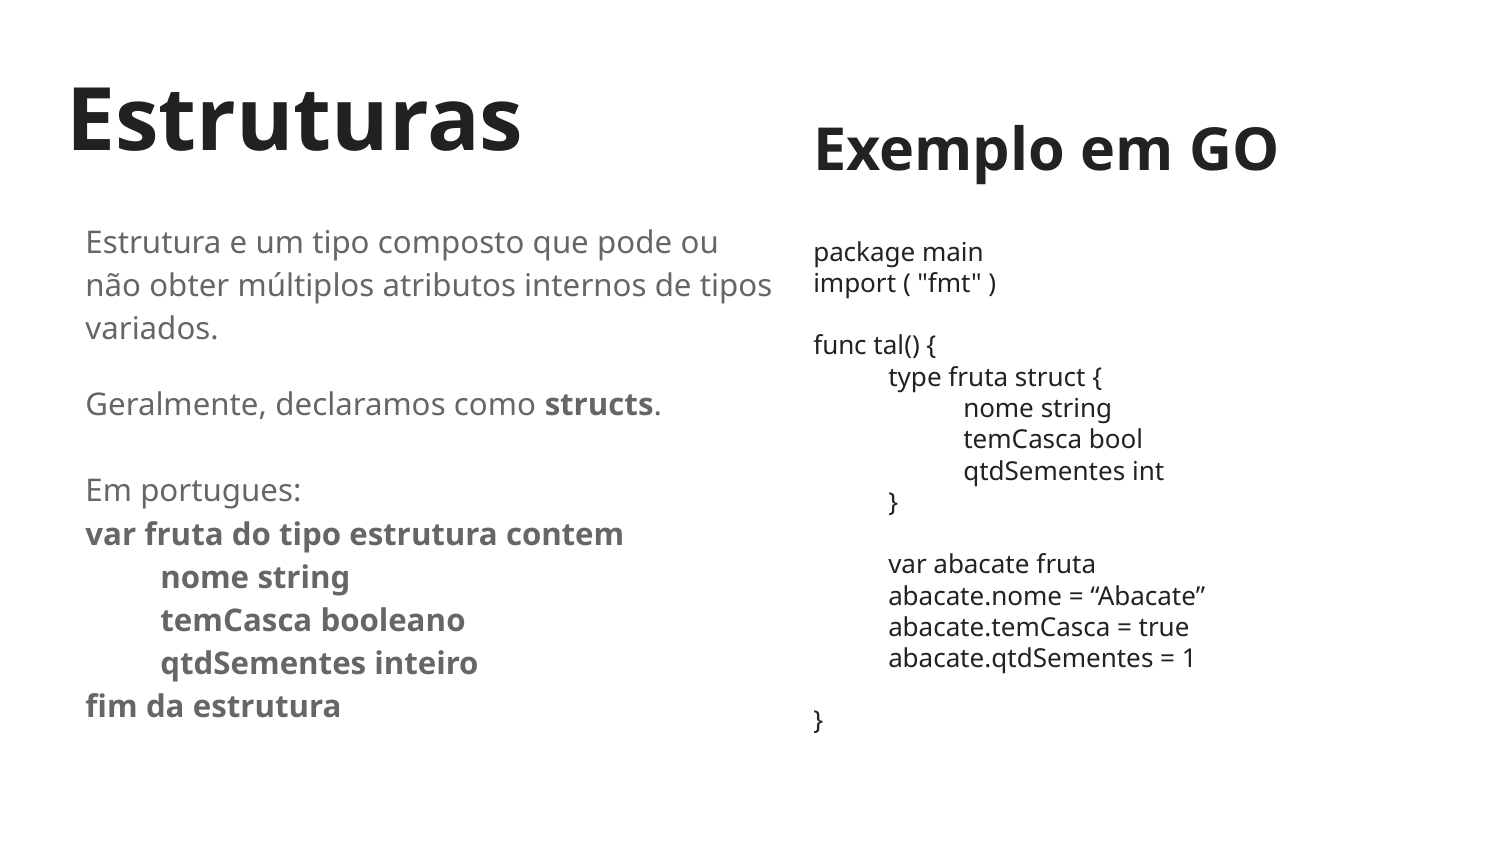

# Estruturas
Exemplo em GO
package main
import ( "fmt" )
func tal() {
type fruta struct {
	nome string
	temCasca bool
	qtdSementes int
}
	var abacate fruta
	abacate.nome = “Abacate”
	abacate.temCasca = true
	abacate.qtdSementes = 1
}
Estrutura e um tipo composto que pode ou não obter múltiplos atributos internos de tipos variados.
Geralmente, declaramos como structs.
Em portugues:
var fruta do tipo estrutura contem
nome string
temCasca booleano
qtdSementes inteiro
fim da estrutura